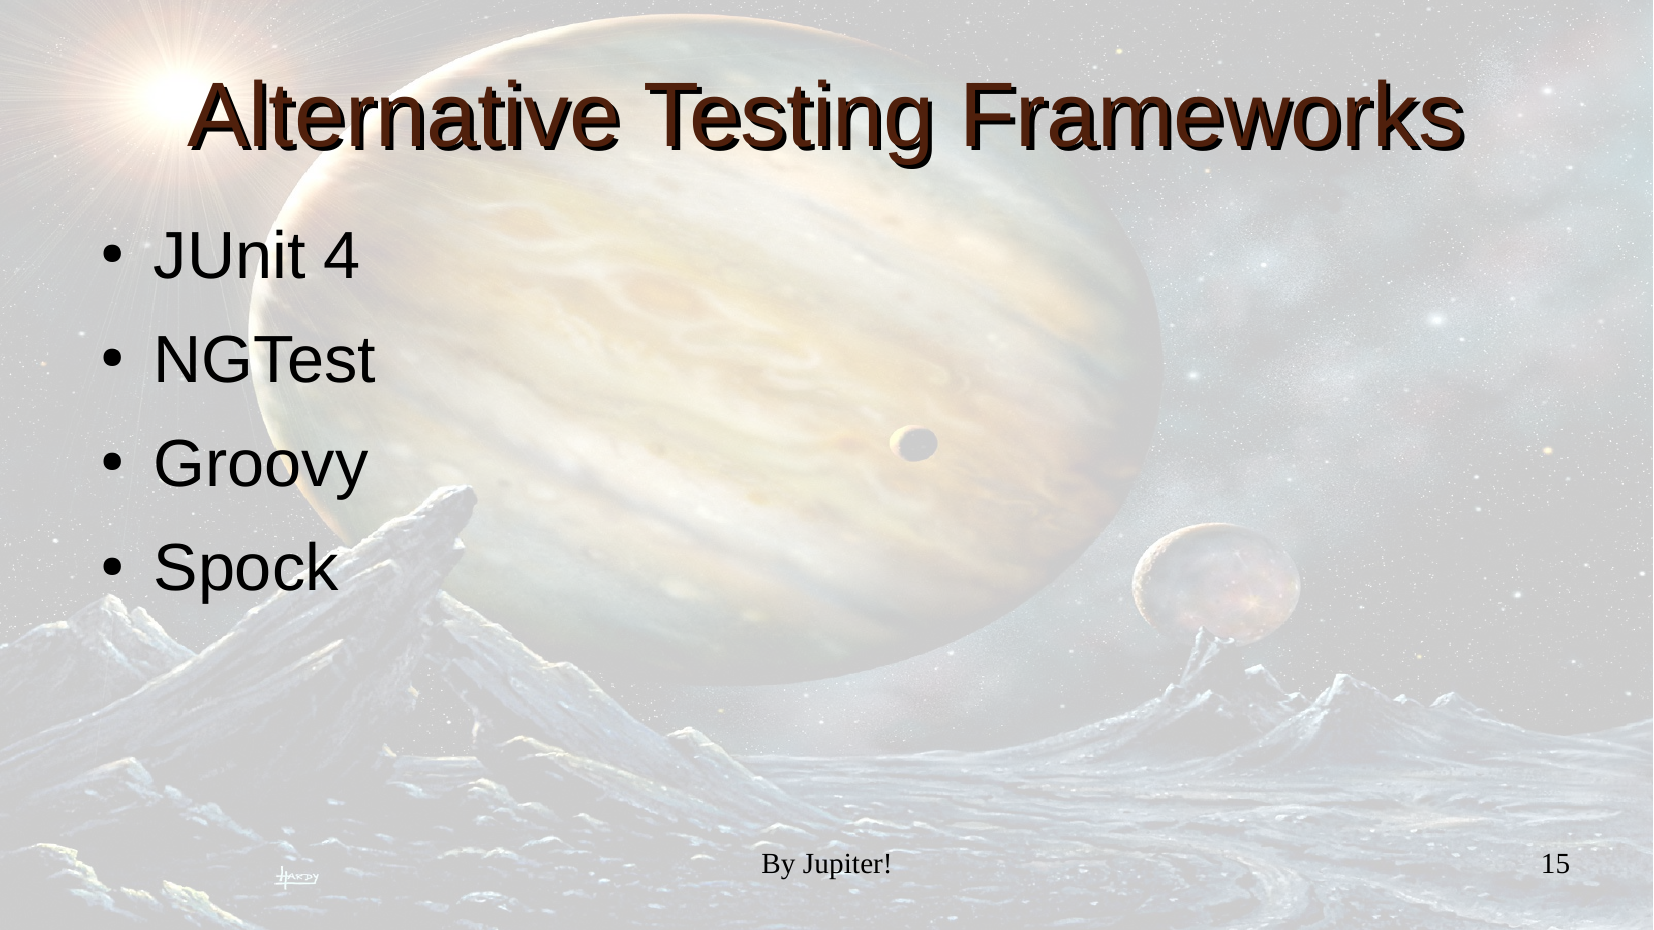

# Alternative Testing Frameworks
JUnit 4
NGTest
Groovy
Spock
By Jupiter!